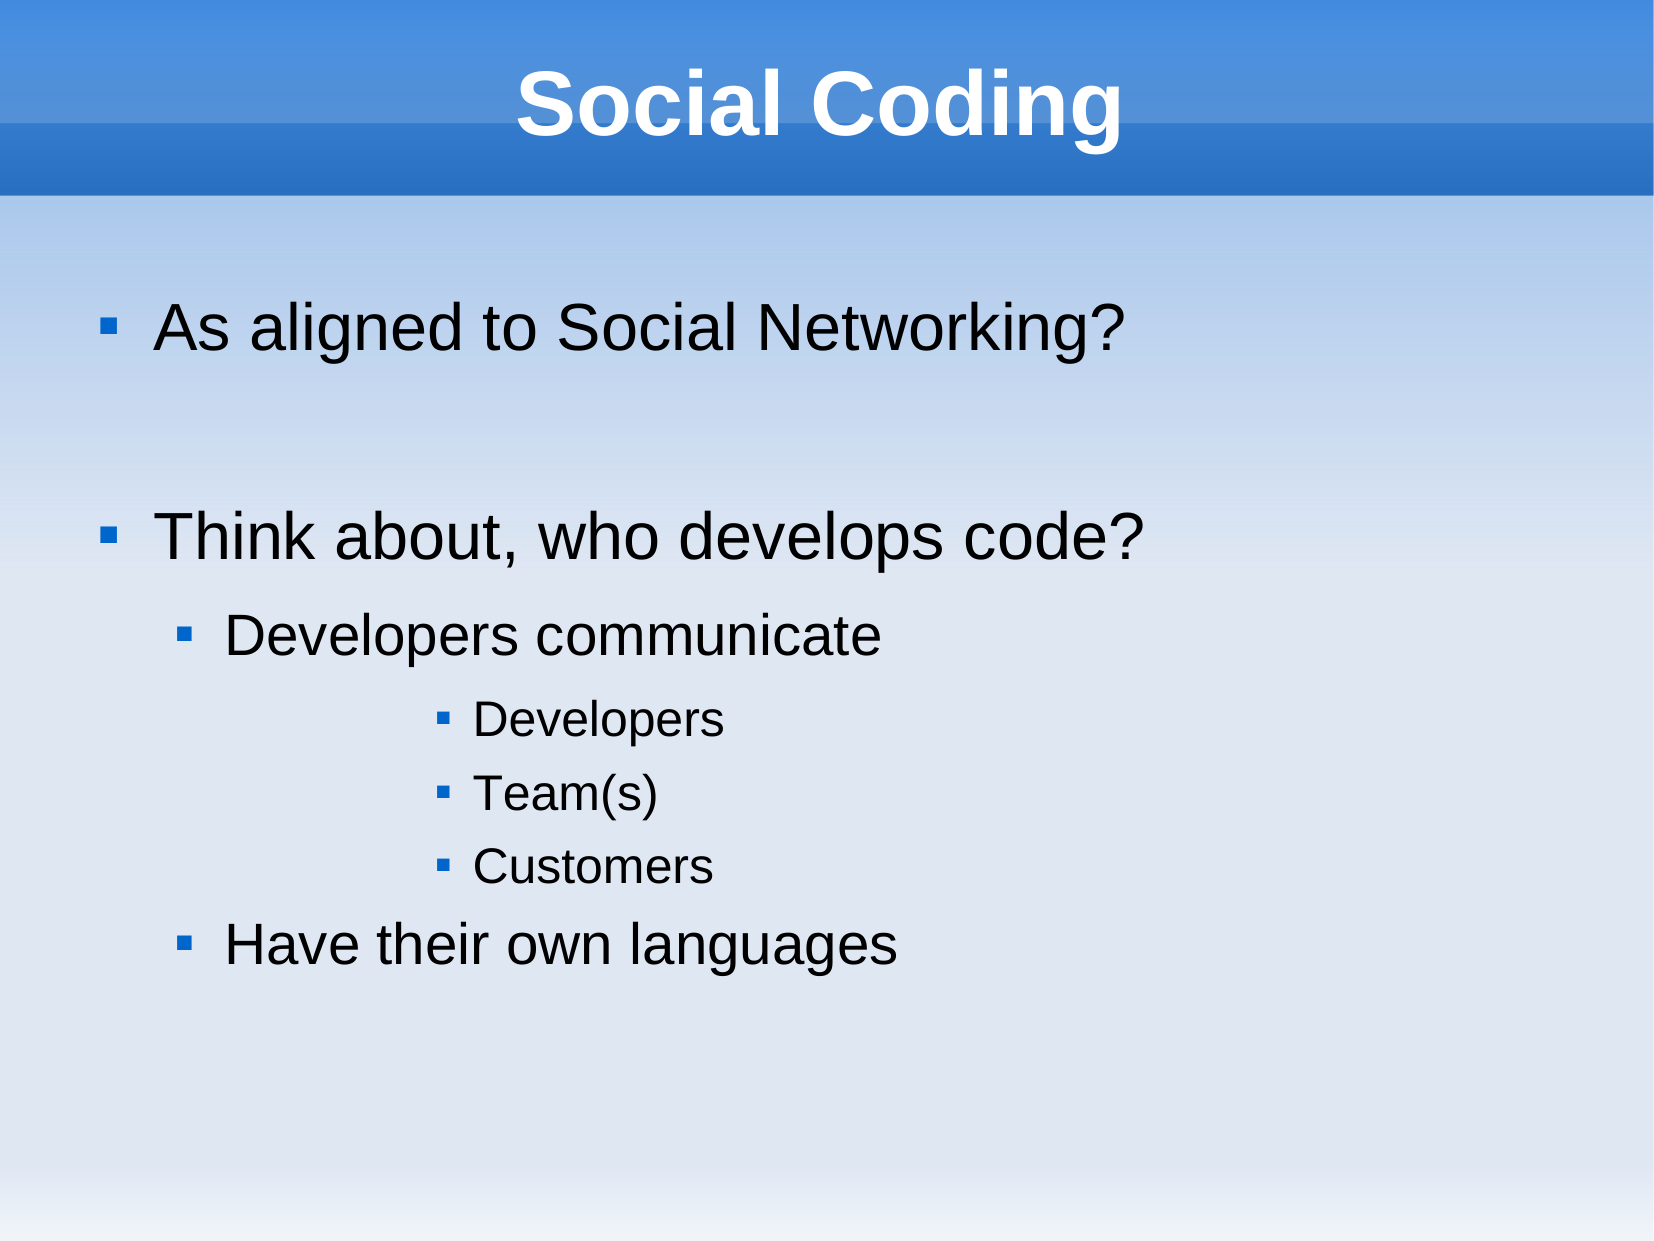

# Social Coding
As aligned to Social Networking?
Think about, who develops code?
Developers communicate
Developers
Team(s)
Customers
Have their own languages